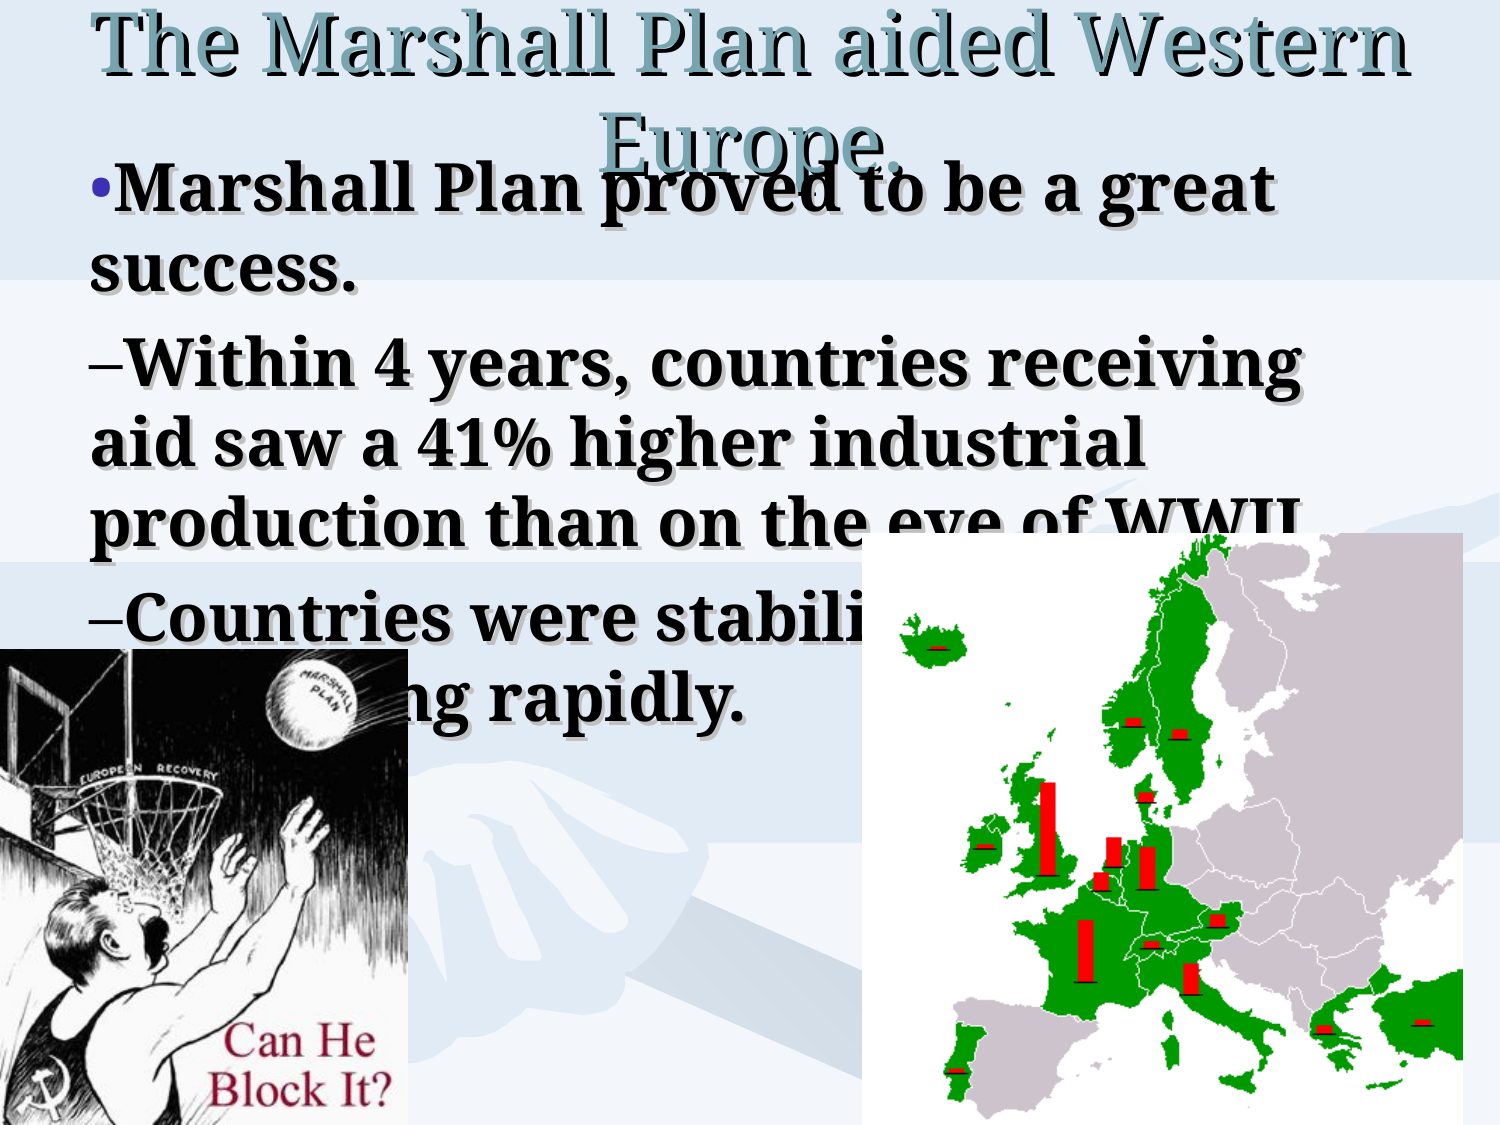

# The Marshall Plan aided Western Europe.
Marshall Plan proved to be a great success.
Within 4 years, countries receiving aid saw a 41% higher industrial production than on the eve of WWII.
Countries were stabilized and exports were rising rapidly.